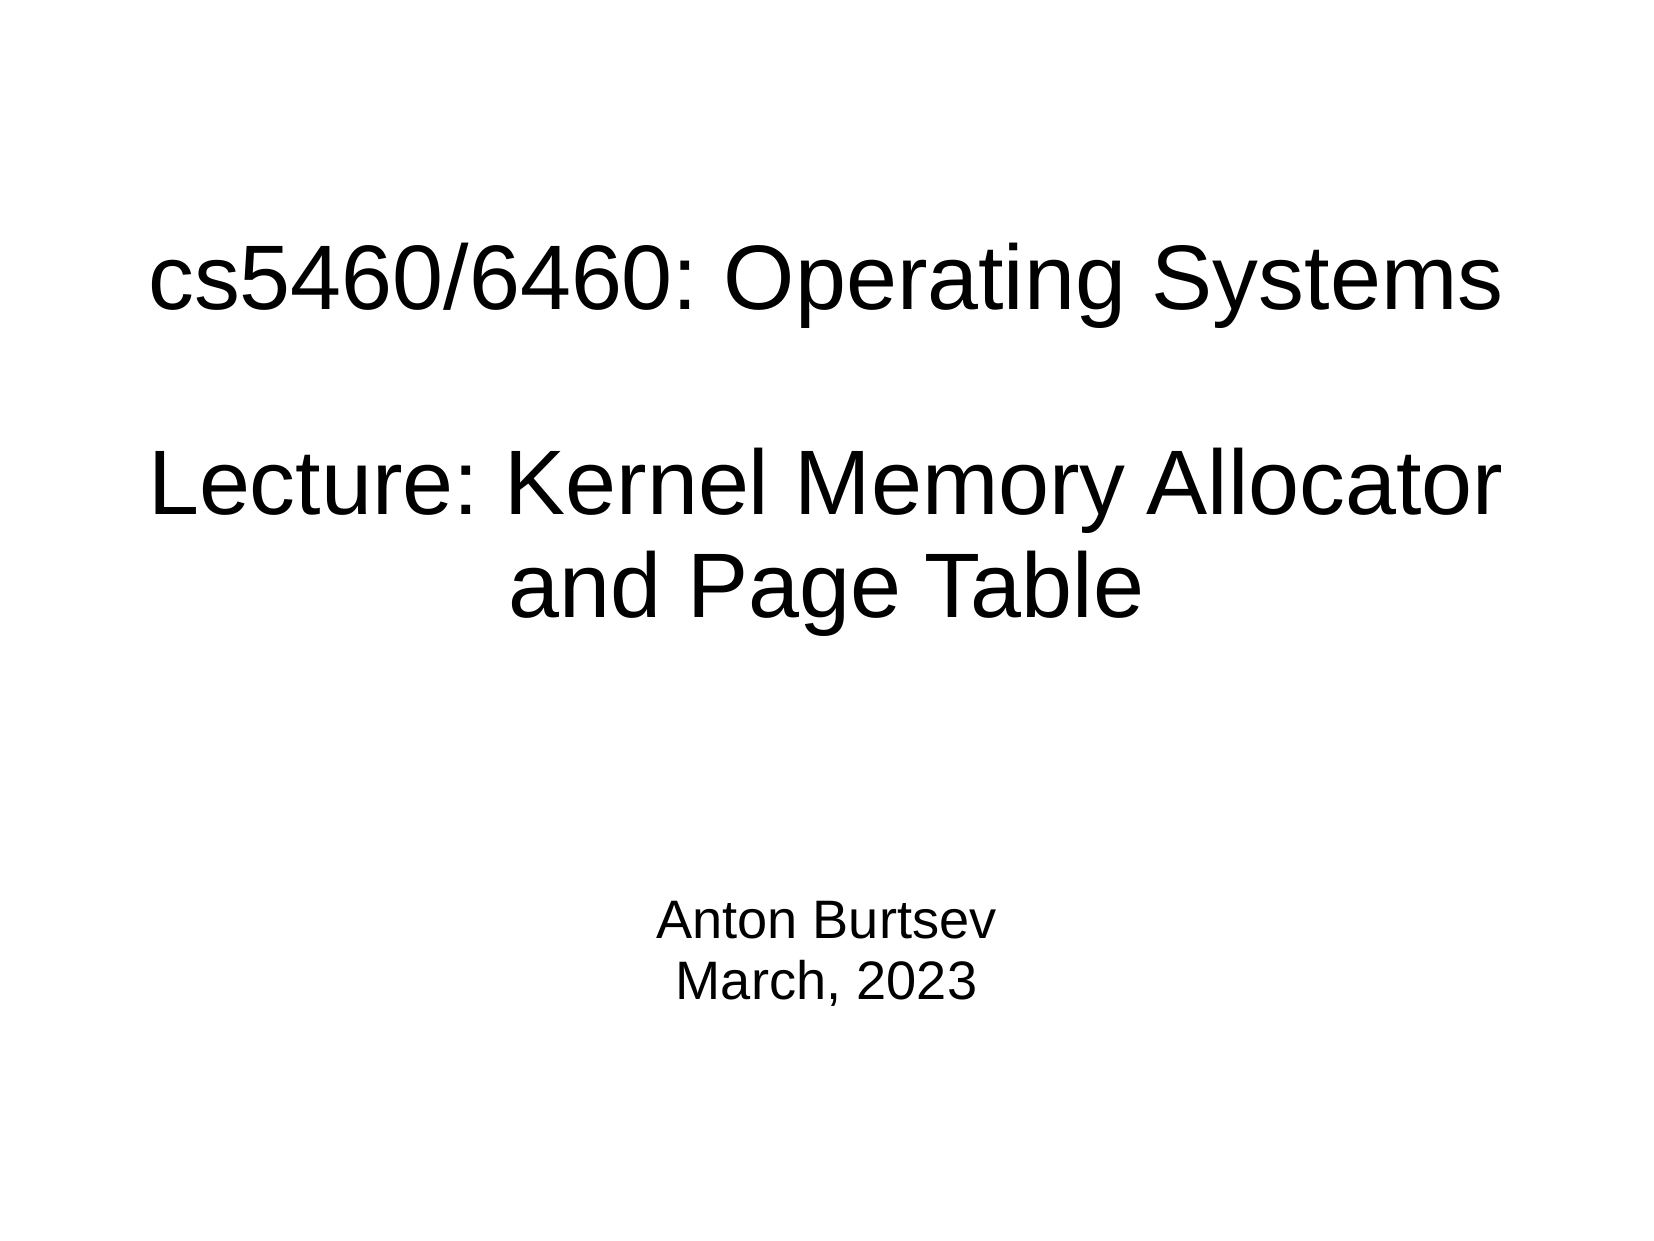

# cs5460/6460: Operating Systems Lecture: Kernel Memory Allocator and Page Table
Anton Burtsev
March, 2023